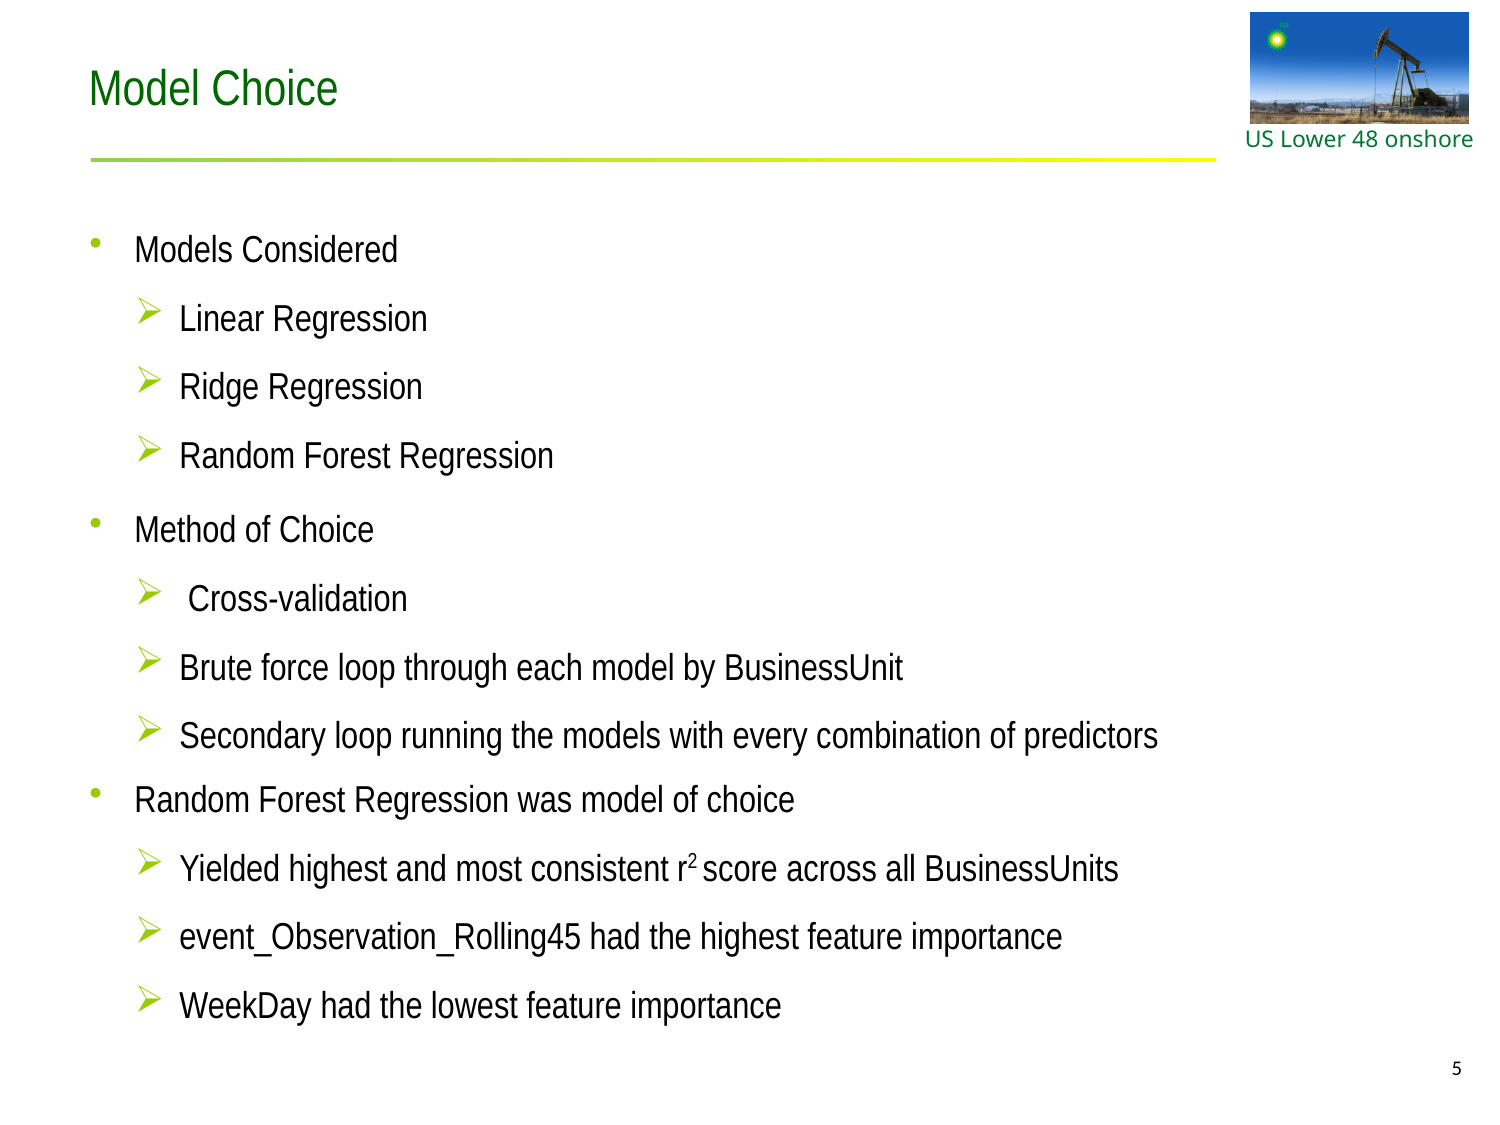

# Model Choice
Models Considered
Linear Regression
Ridge Regression
Random Forest Regression
Method of Choice
 Cross-validation
Brute force loop through each model by BusinessUnit
Secondary loop running the models with every combination of predictors
Random Forest Regression was model of choice
Yielded highest and most consistent r2 score across all BusinessUnits
event_Observation_Rolling45 had the highest feature importance
WeekDay had the lowest feature importance